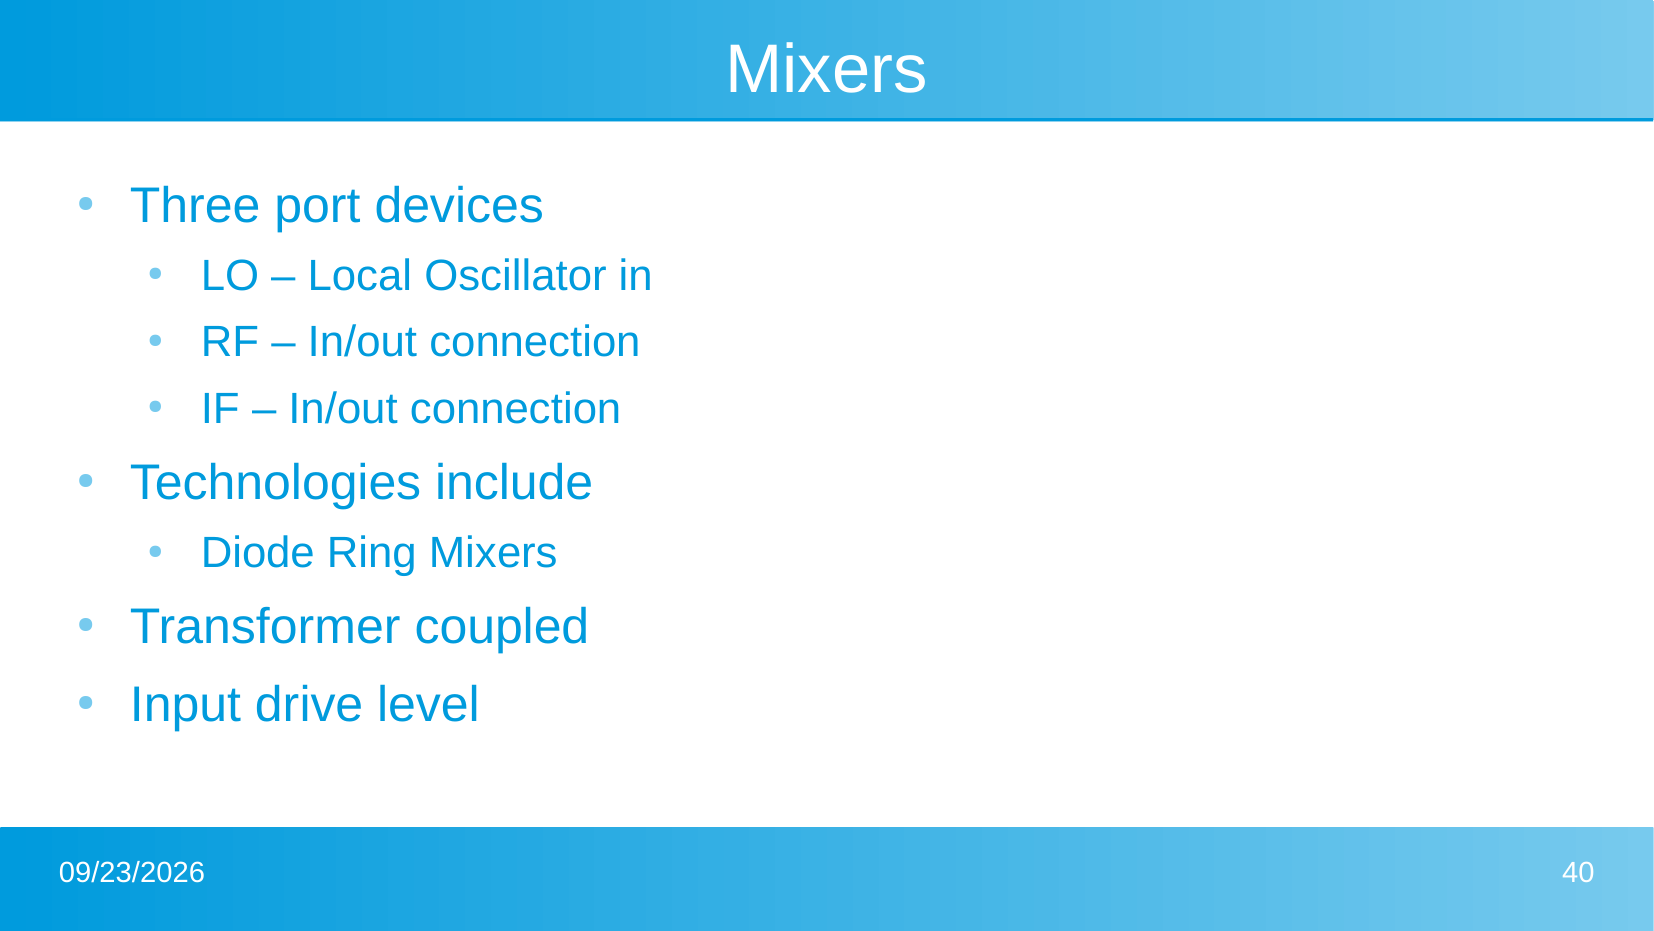

# Mixers
Three port devices
LO – Local Oscillator in
RF – In/out connection
IF – In/out connection
Technologies include
Diode Ring Mixers
Transformer coupled
Input drive level
40